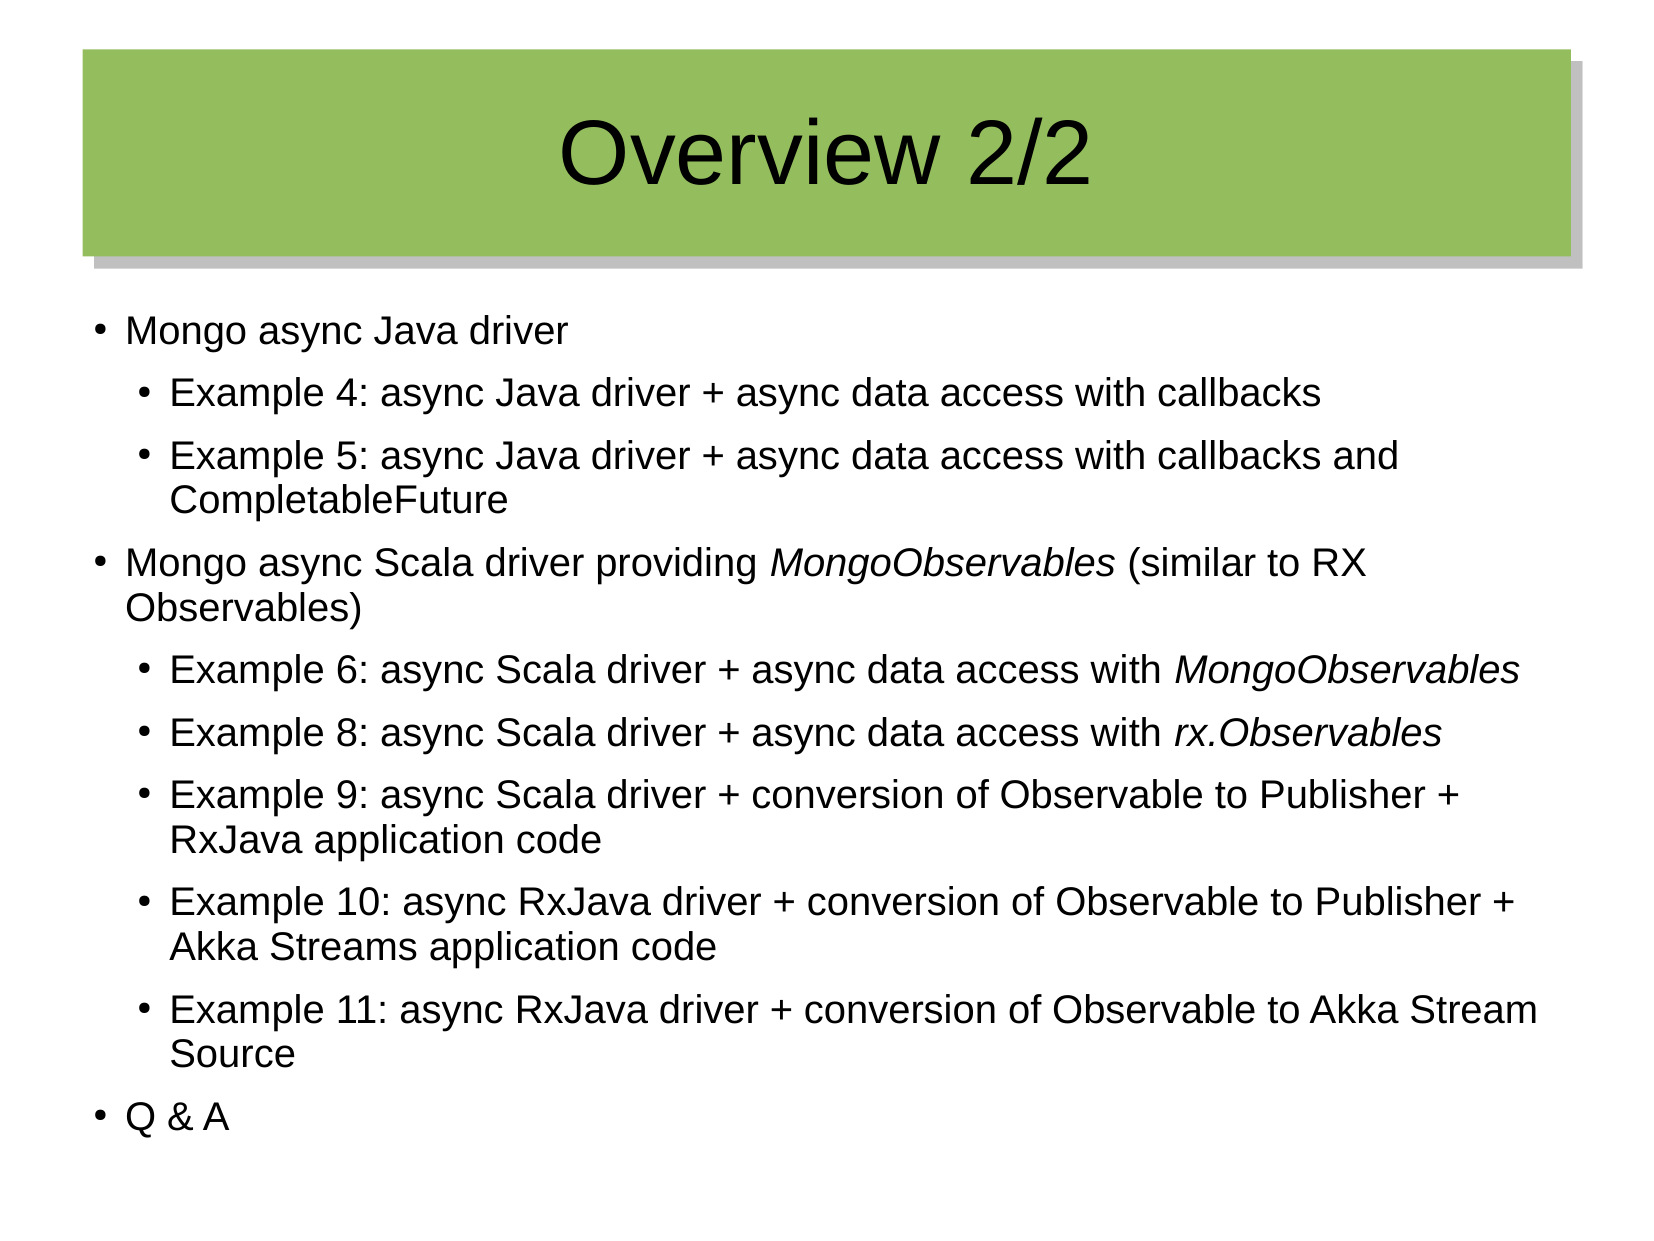

# Overview 2/2
Mongo async Java driver
Example 4: async Java driver + async data access with callbacks
Example 5: async Java driver + async data access with callbacks and CompletableFuture
Mongo async Scala driver providing MongoObservables (similar to RX Observables)
Example 6: async Scala driver + async data access with MongoObservables
Example 8: async Scala driver + async data access with rx.Observables
Example 9: async Scala driver + conversion of Observable to Publisher + RxJava application code
Example 10: async RxJava driver + conversion of Observable to Publisher + Akka Streams application code
Example 11: async RxJava driver + conversion of Observable to Akka Stream Source
Q & A